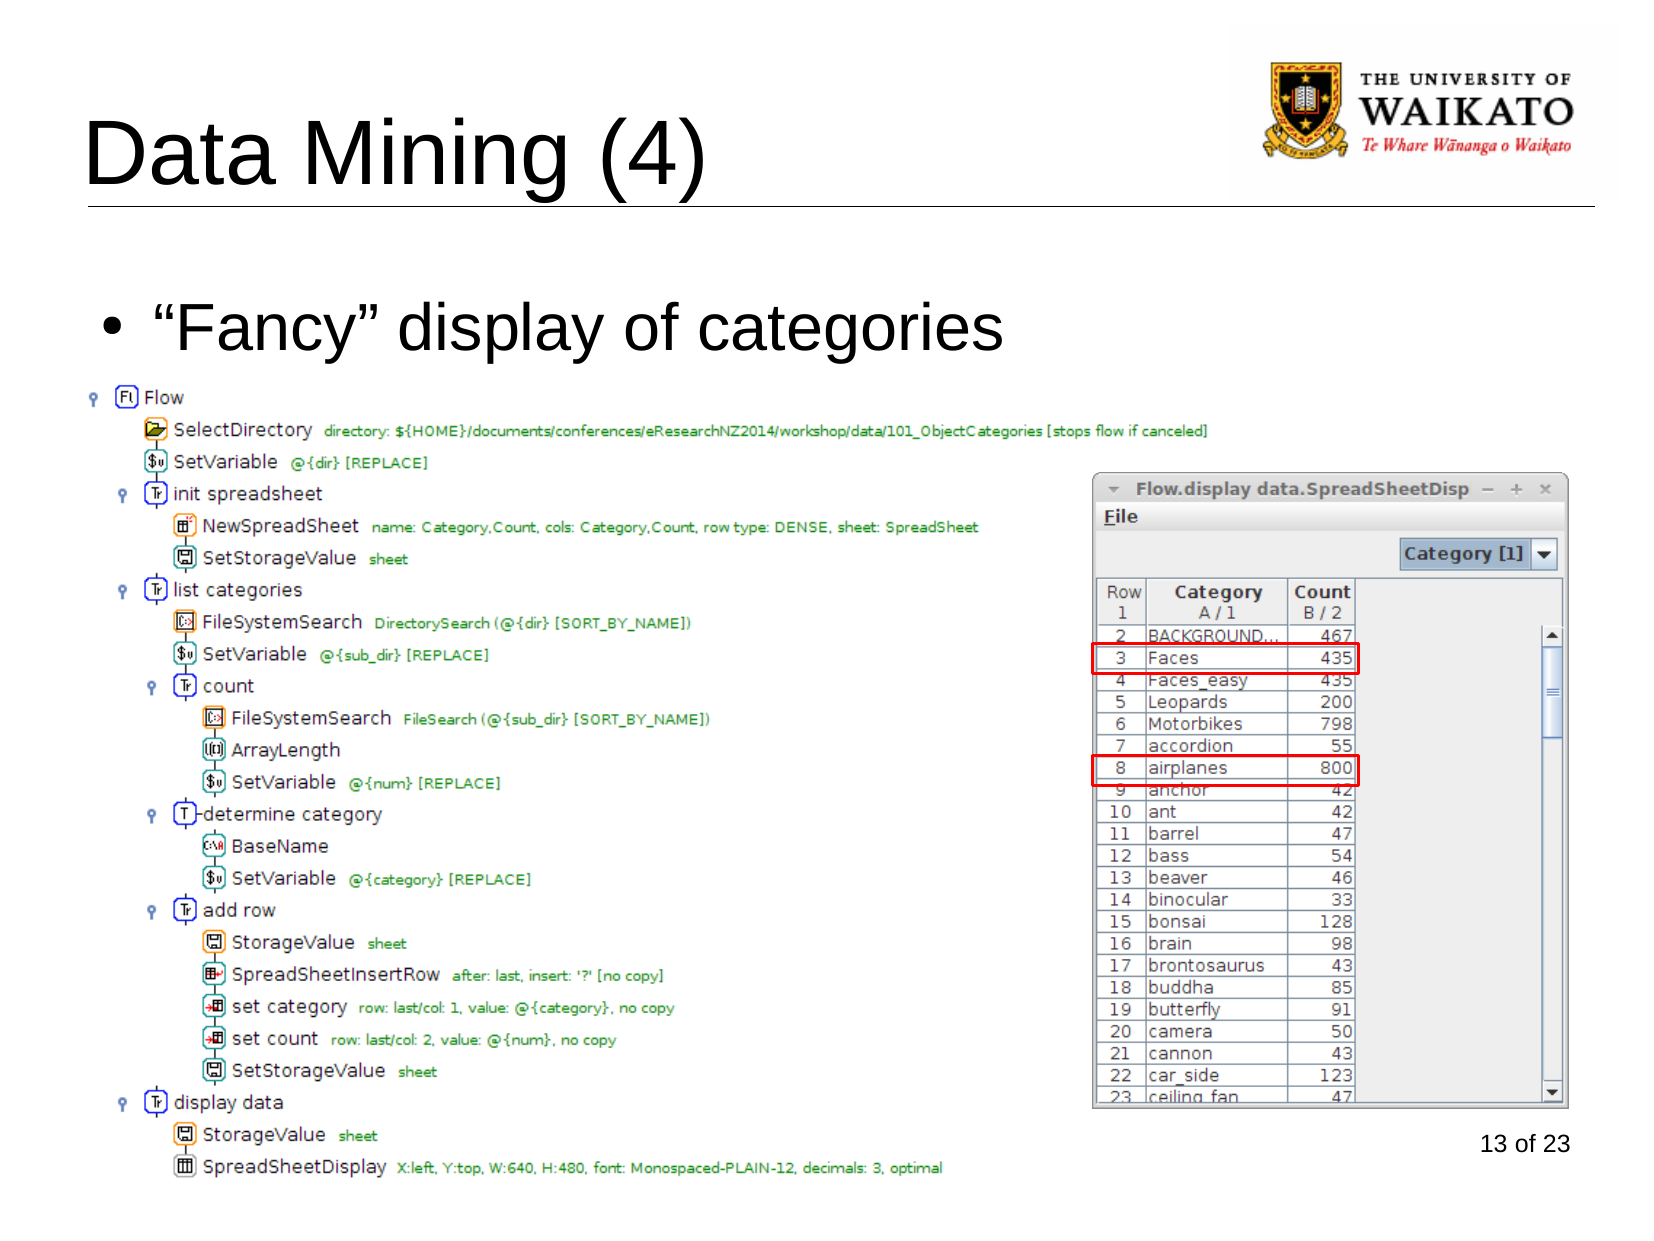

# Data Mining (4)
“Fancy” display of categories
30/06/2014
Peter Reutemann
13